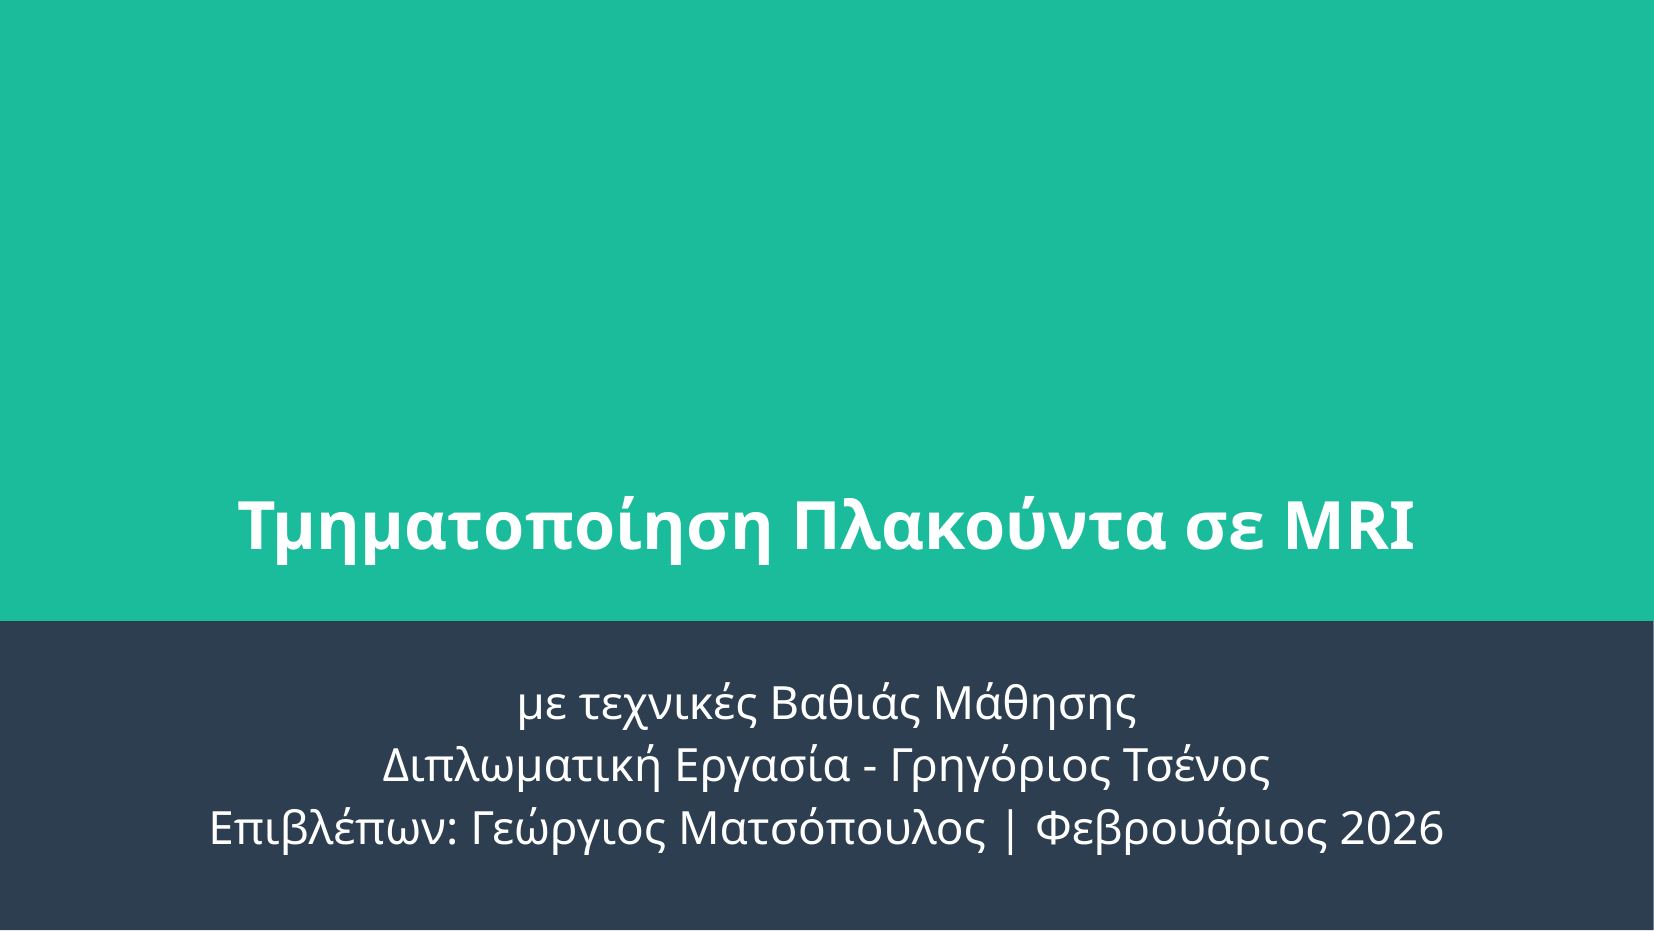

# Τμηματοποίηση Πλακούντα σε MRI
με τεχνικές Βαθιάς Μάθησης
Διπλωματική Εργασία - Γρηγόριος Τσένος
Επιβλέπων: Γεώργιος Ματσόπουλος | Φεβρουάριος 2026